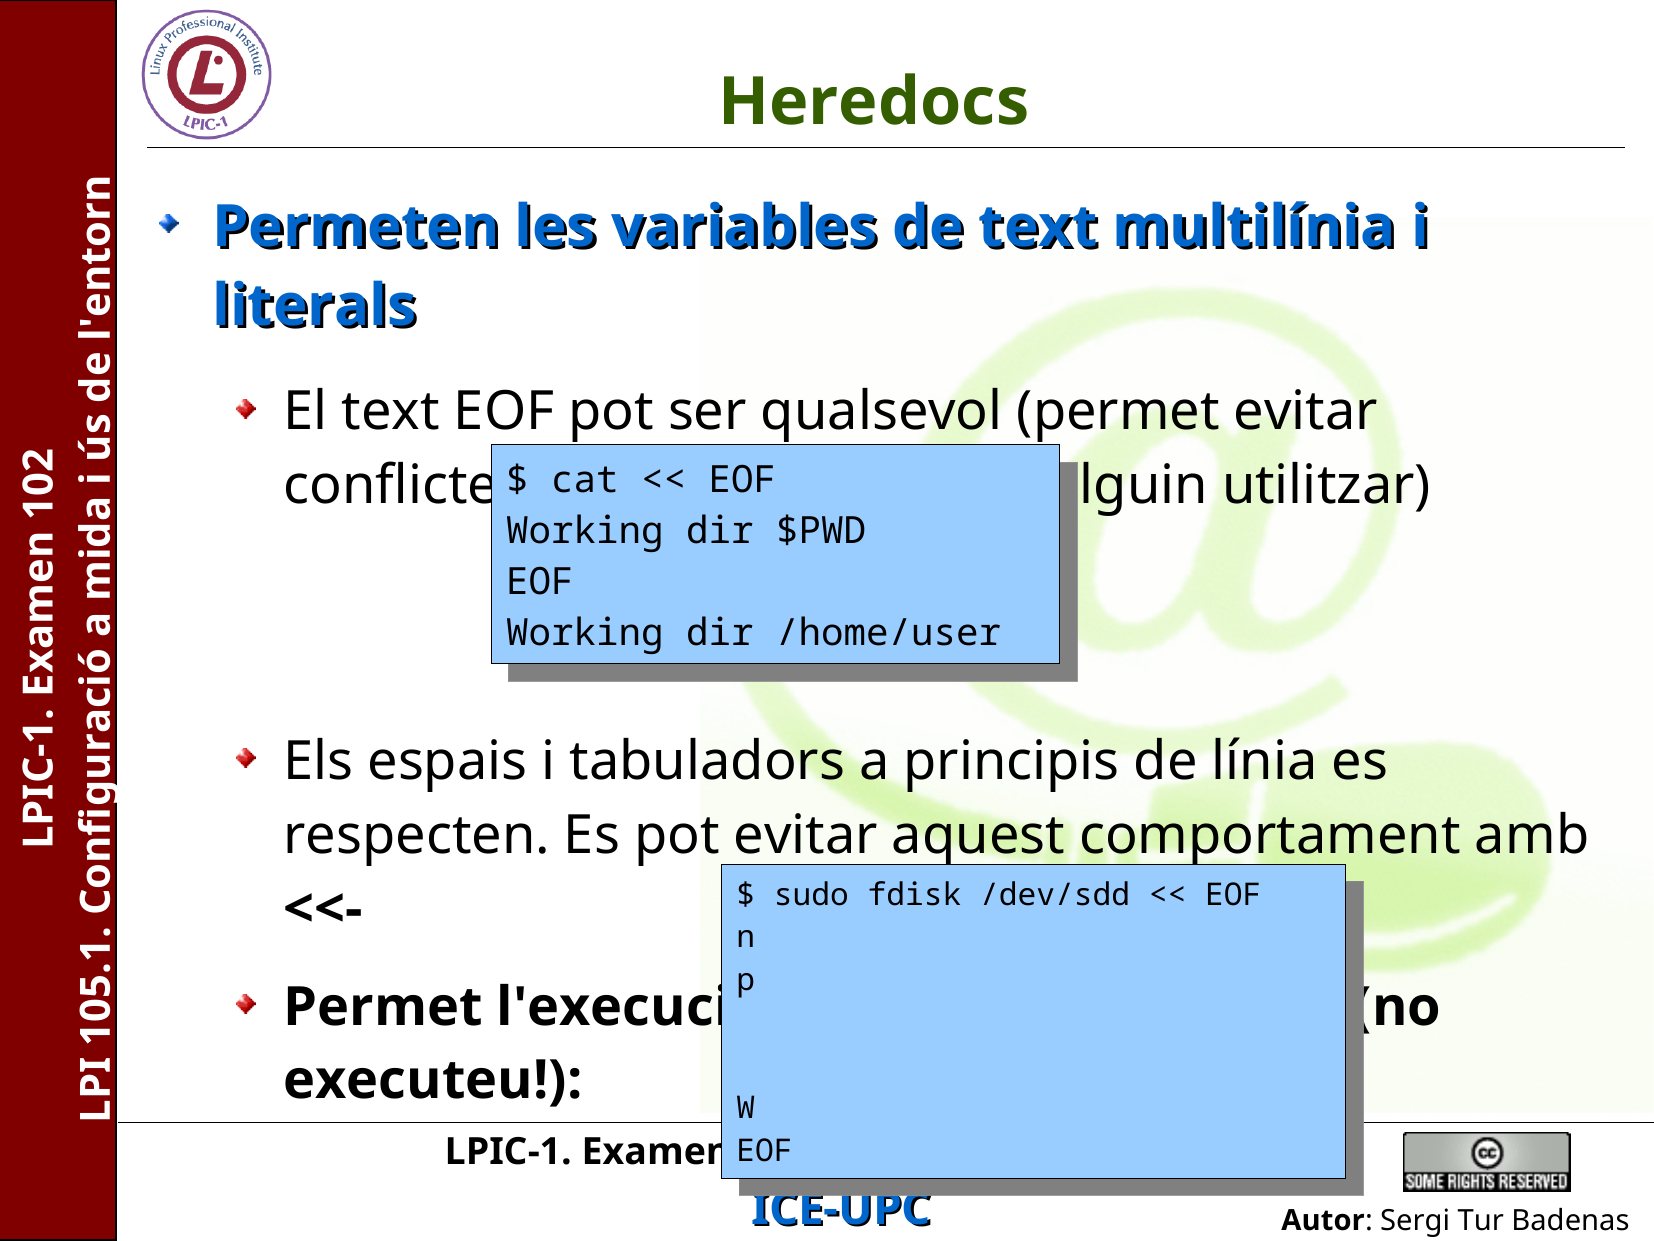

# Heredocs
Permeten les variables de text multilínia i literals
El text EOF pot ser qualsevol (permet evitar conflictes amb textos que es vulguin utilitzar)
Els espais i tabuladors a principis de línia es respecten. Es pot evitar aquest comportament amb <<-
Permet l'execució d'ordres interactives (no executeu!):
$ cat << EOF
Working dir $PWD
EOF
Working dir /home/user
$ sudo fdisk /dev/sdd << EOF
n
p
W
EOF